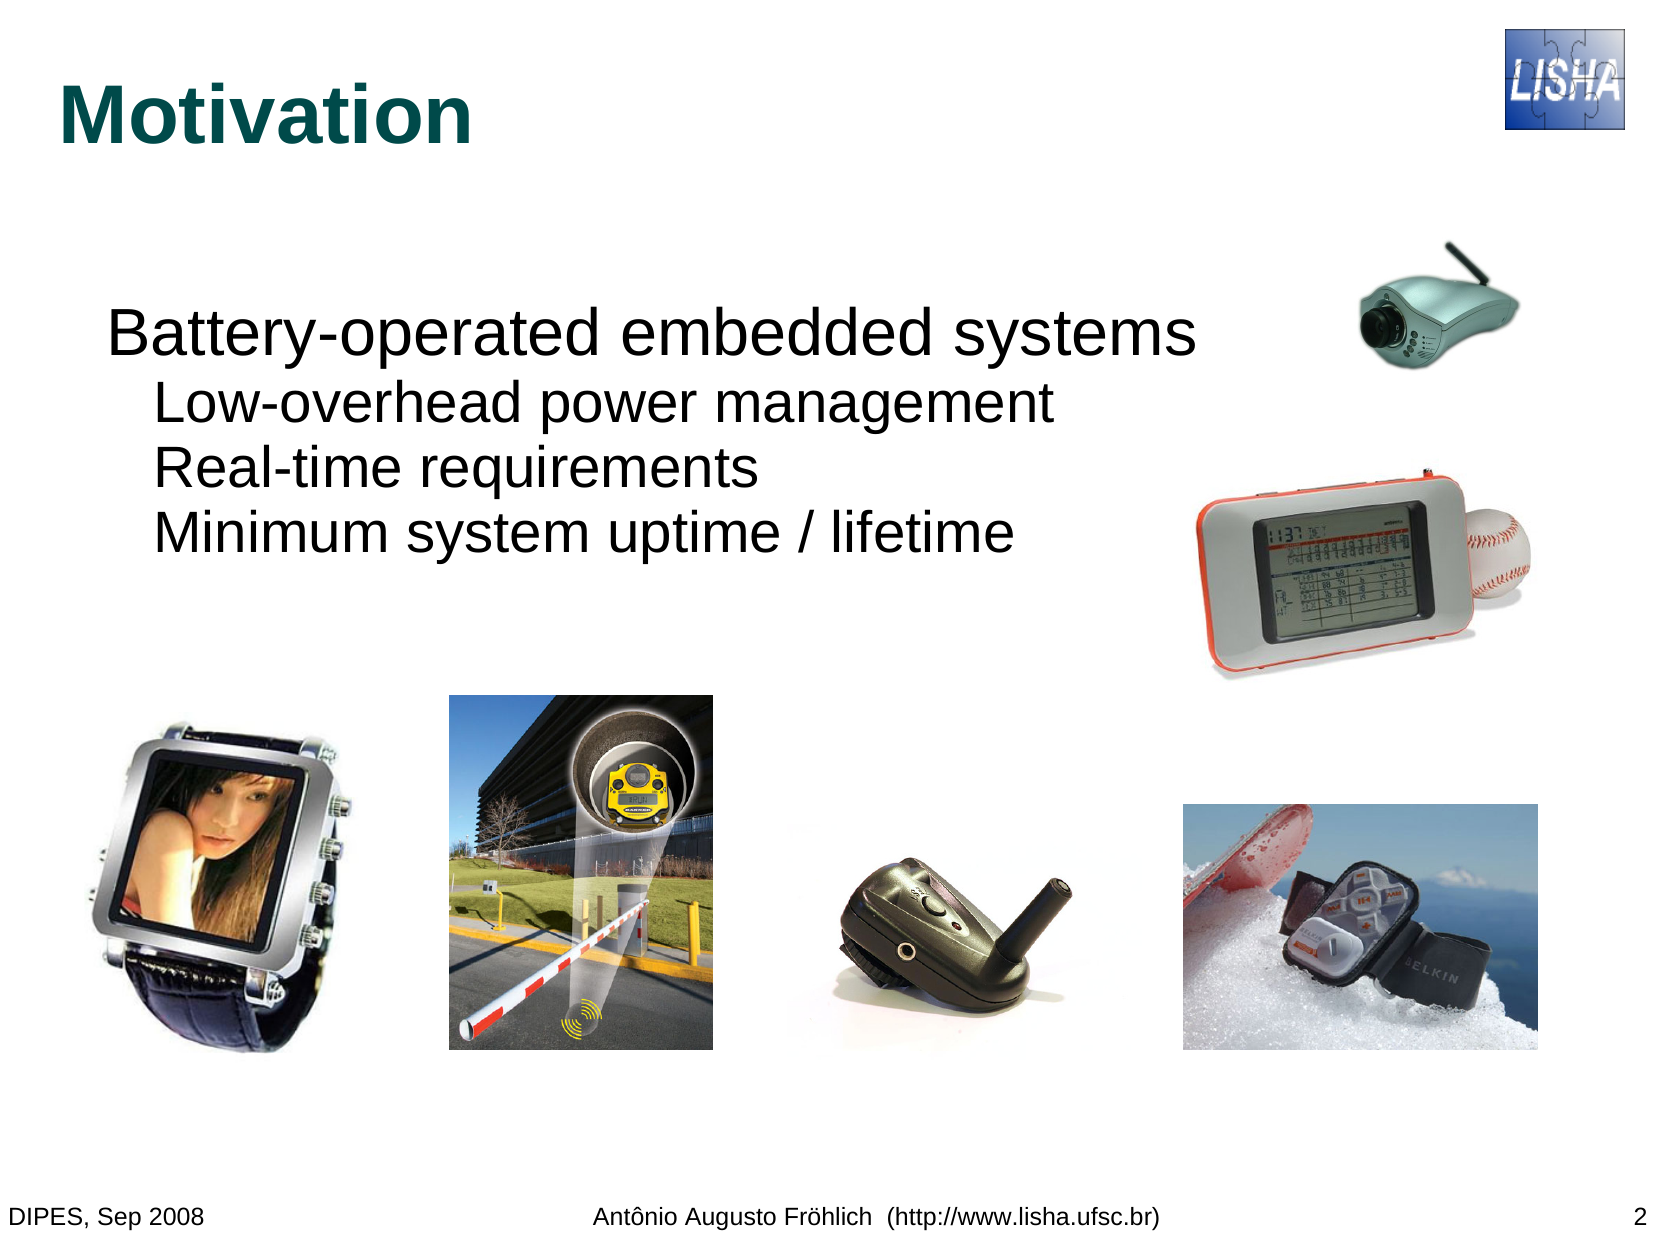

# Motivation
Battery-operated embedded systems
Low-overhead power management
Real-time requirements
Minimum system uptime / lifetime